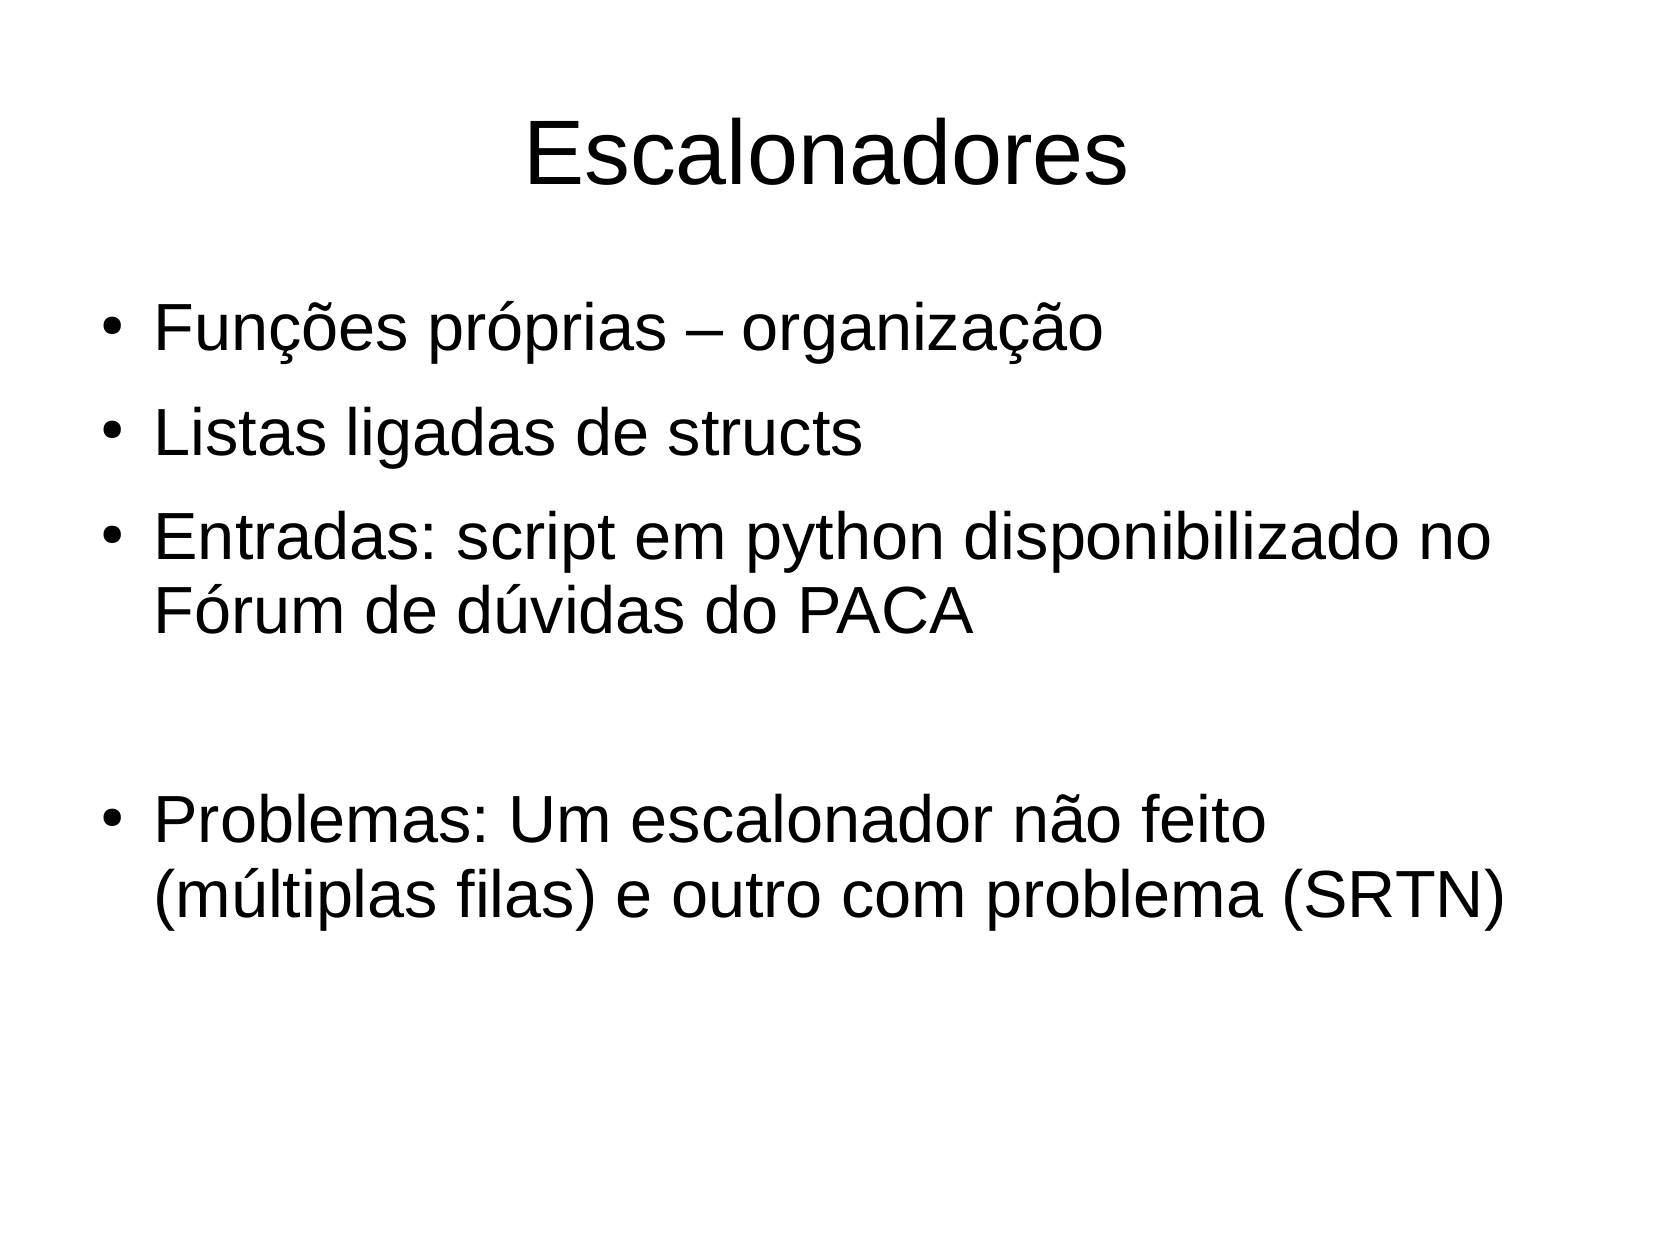

# Escalonadores
Funções próprias – organização
Listas ligadas de structs
Entradas: script em python disponibilizado no Fórum de dúvidas do PACA
Problemas: Um escalonador não feito (múltiplas filas) e outro com problema (SRTN)